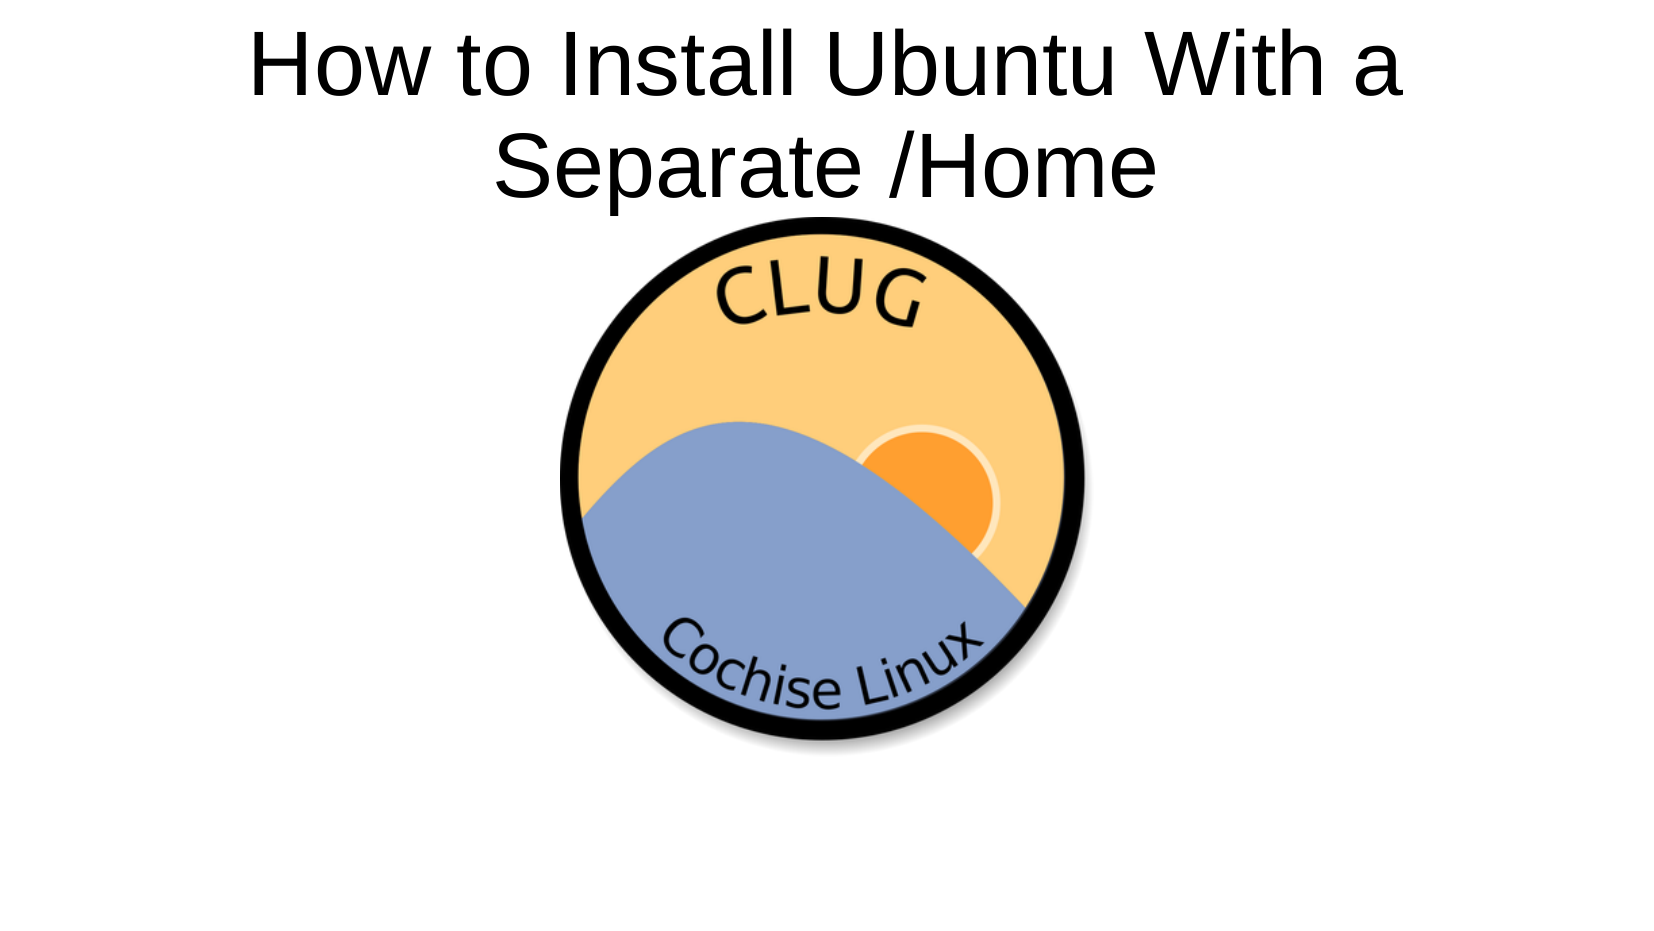

# How to Install Ubuntu With a Separate /Home